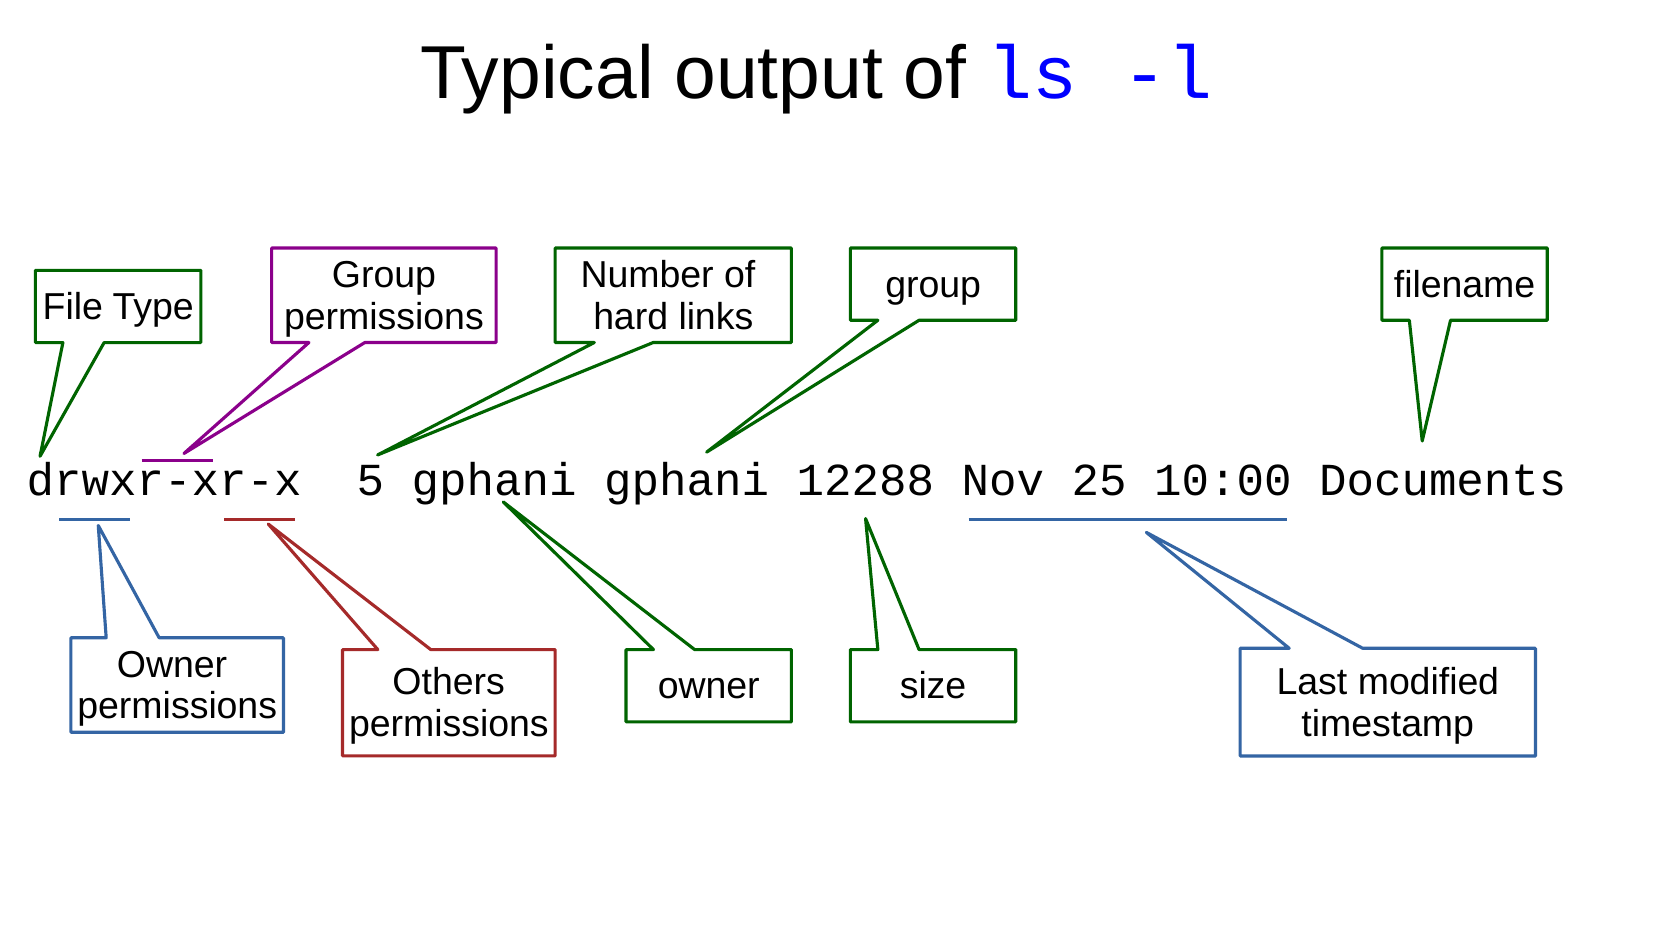

Typical output of ls -l
Group
permissions
Number of
hard links
group
filename
File Type
drwxr-xr-x 5 gphani gphani 12288 Nov 25 10:00 Documents
Owner
permissions
Last modified
timestamp
Others
permissions
owner
size